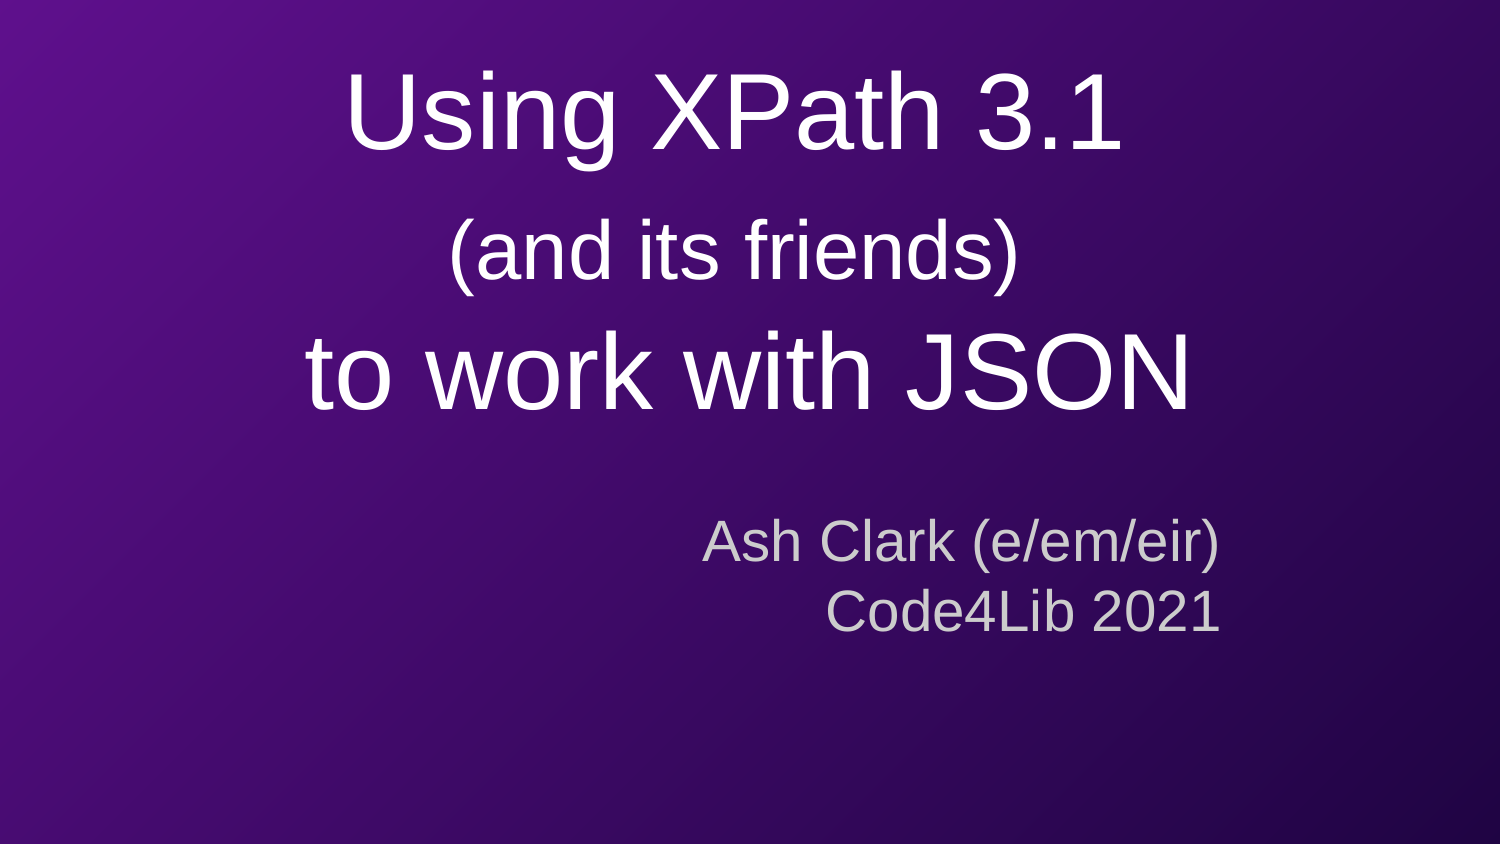

# Using XPath 3.1 (and its friends) to work with JSON
Ash Clark (e/em/eir)
Code4Lib 2021